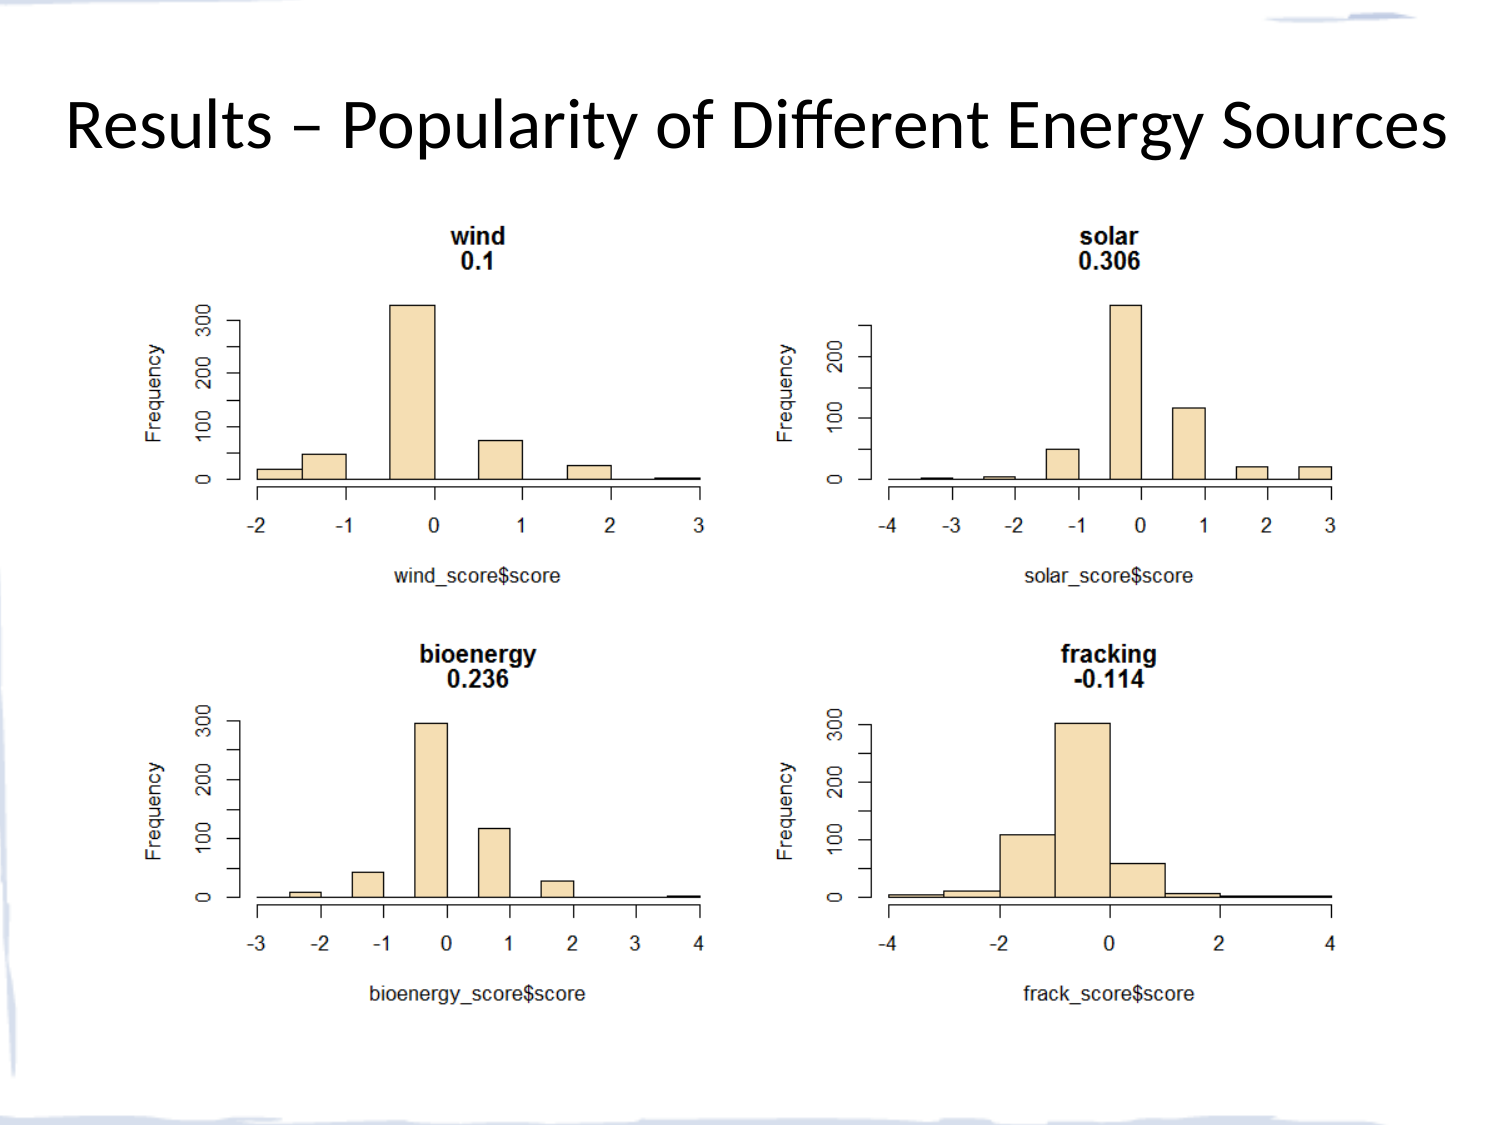

# Results – Popularity of Different Energy Sources